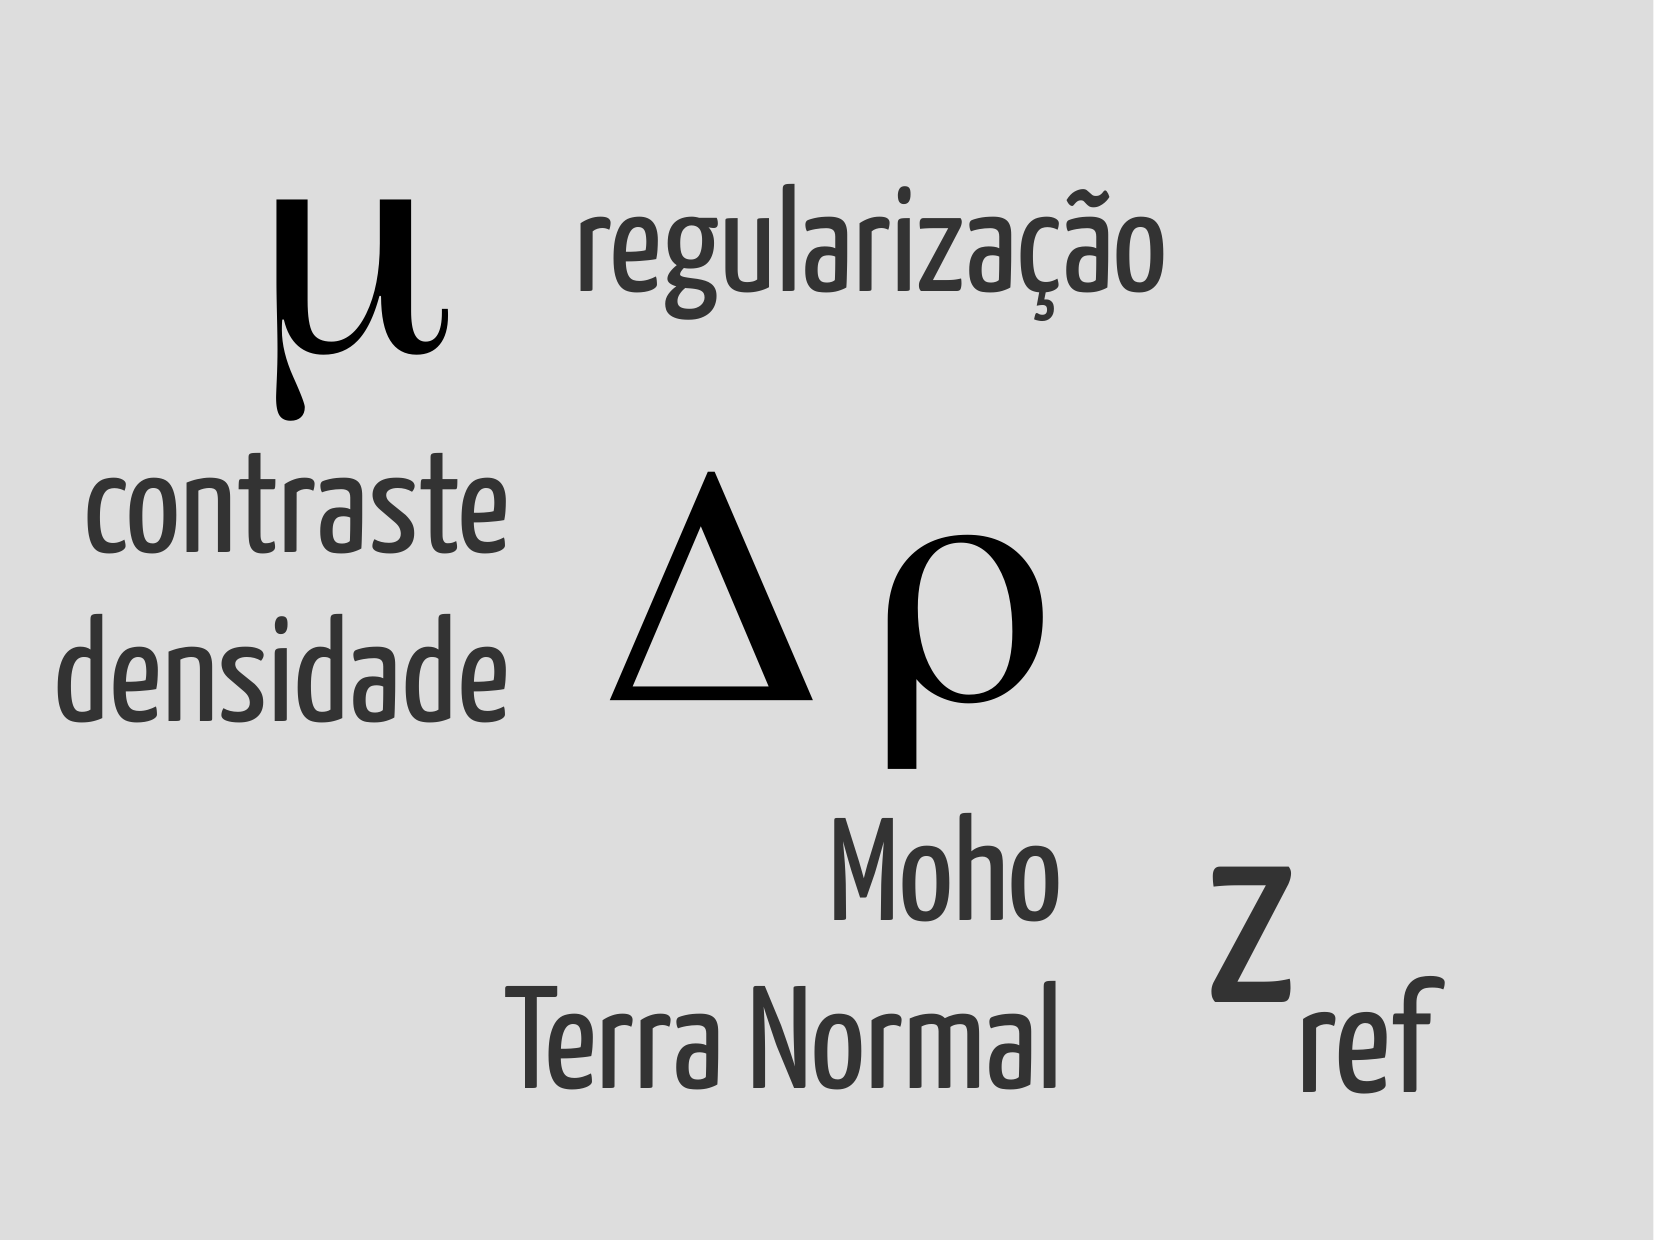

regularização
contraste
densidade
zref
Moho
Terra Normal